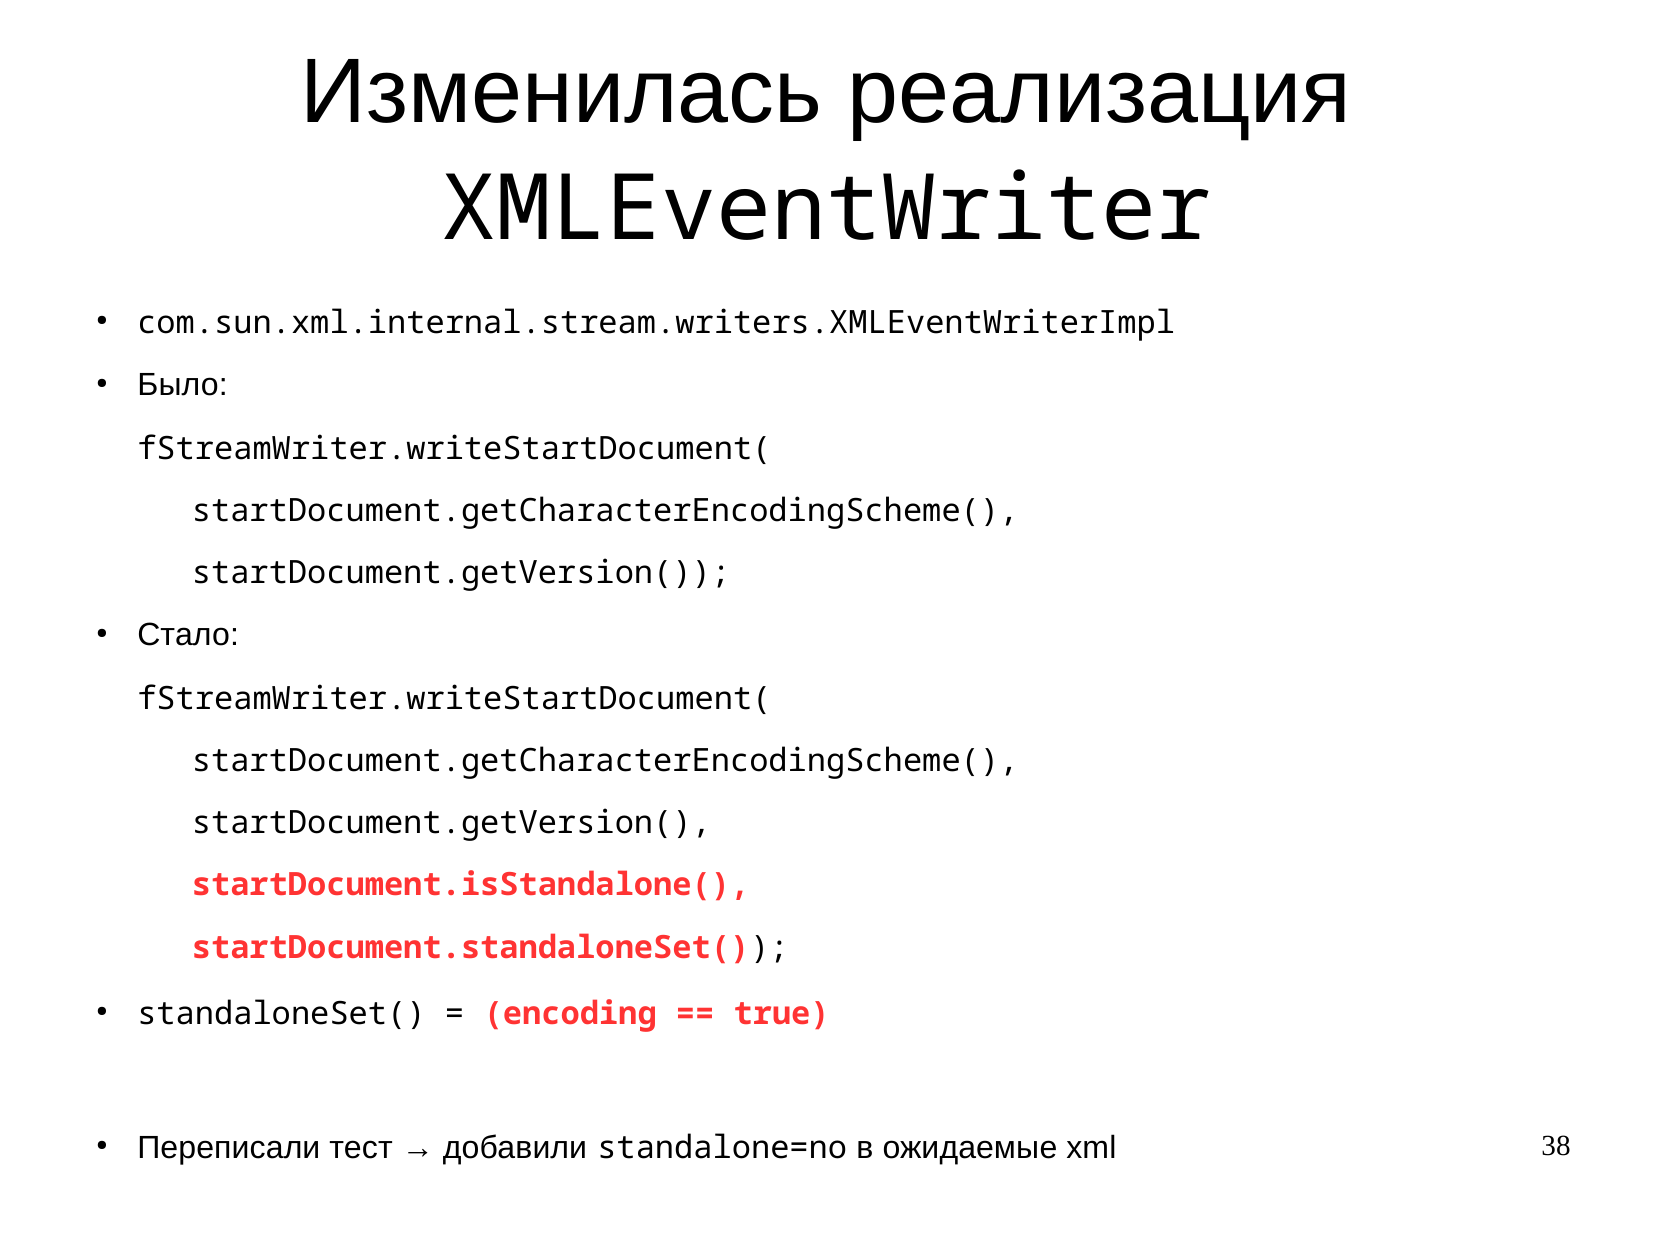

# Изменилась реализация XMLEventWriter
com.sun.xml.internal.stream.writers.XMLEventWriterImpl
Было:
fStreamWriter.writeStartDocument(
startDocument.getCharacterEncodingScheme(),
startDocument.getVersion());
Стало:
fStreamWriter.writeStartDocument(
startDocument.getCharacterEncodingScheme(),
startDocument.getVersion(),
startDocument.isStandalone(),
startDocument.standaloneSet());
standaloneSet() = (encoding == true)
Переписали тест → добавили standalone=no в ожидаемые xml
38